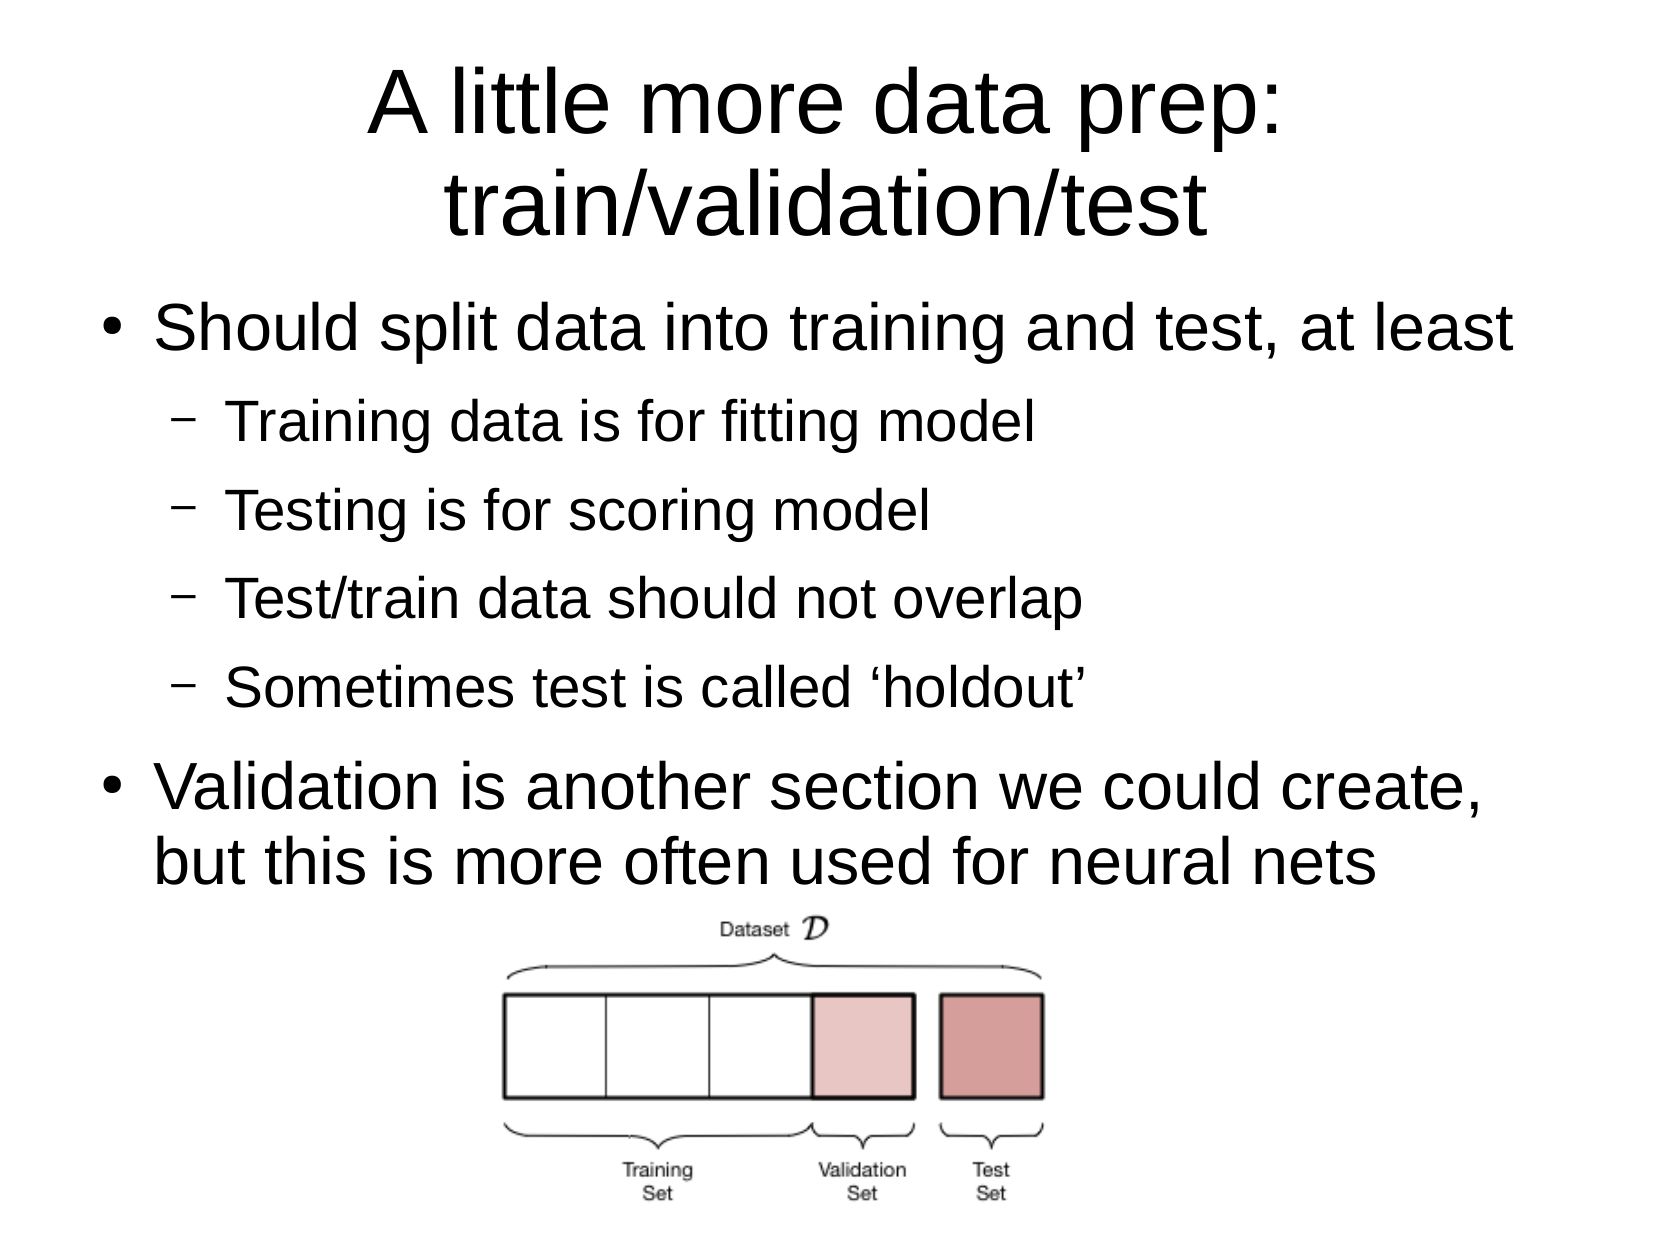

# A little more data prep: train/validation/test
Should split data into training and test, at least
Training data is for fitting model
Testing is for scoring model
Test/train data should not overlap
Sometimes test is called ‘holdout’
Validation is another section we could create, but this is more often used for neural nets